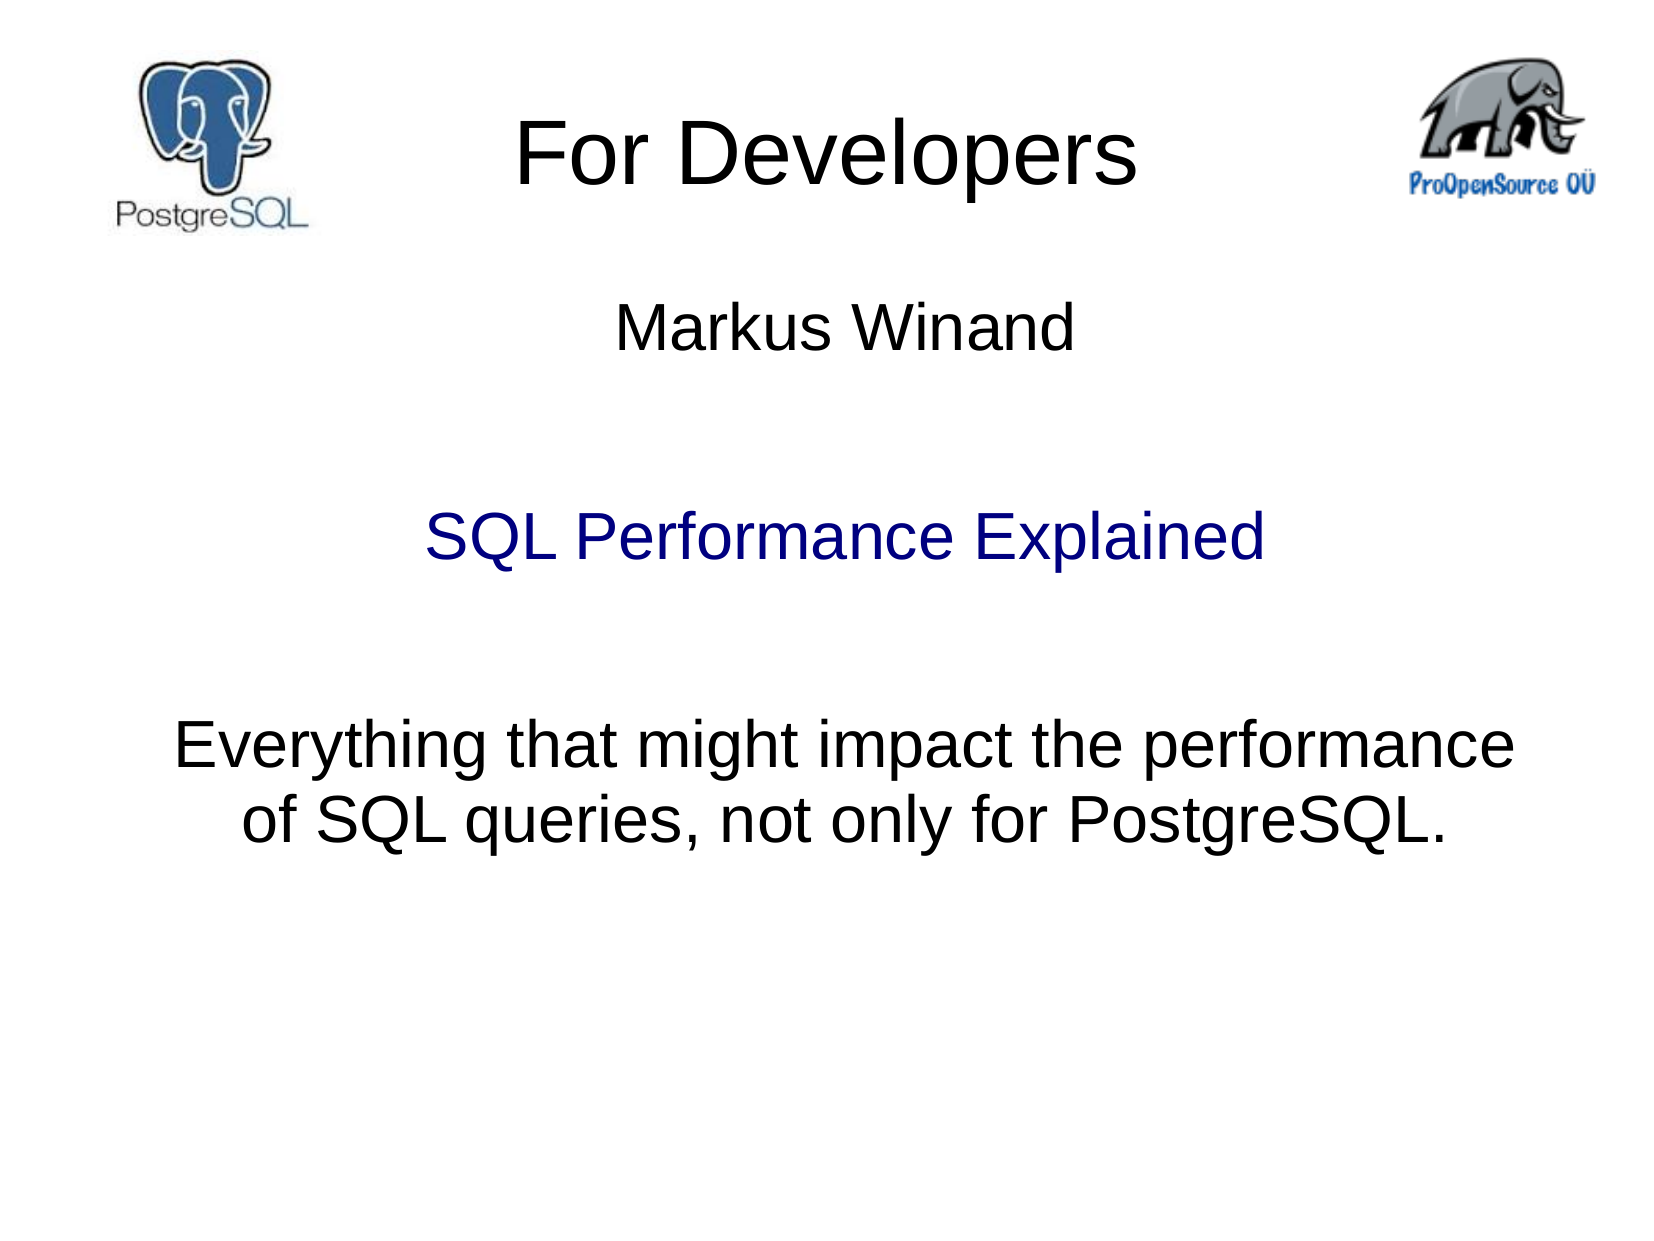

# For Developers
Markus Winand
SQL Performance Explained
Everything that might impact the performance of SQL queries, not only for PostgreSQL.